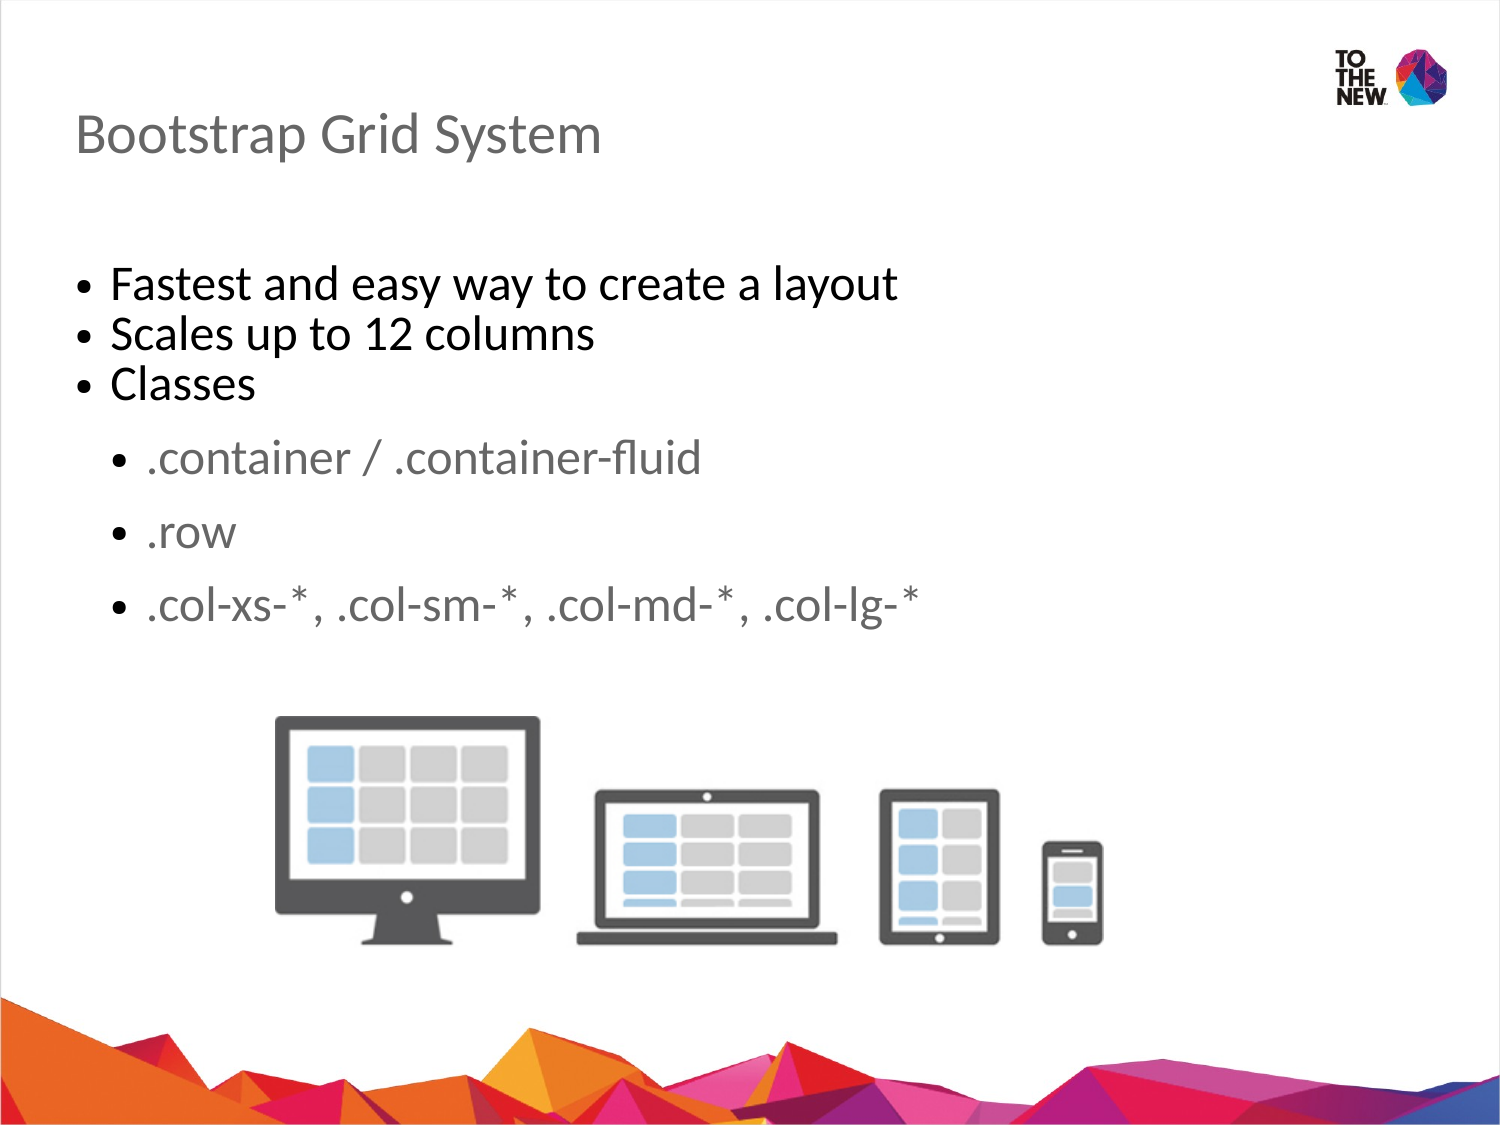

# Bootstrap Grid System
Fastest and easy way to create a layout
Scales up to 12 columns
Classes
.container / .container-fluid
.row
.col-xs-*, .col-sm-*, .col-md-*, .col-lg-*